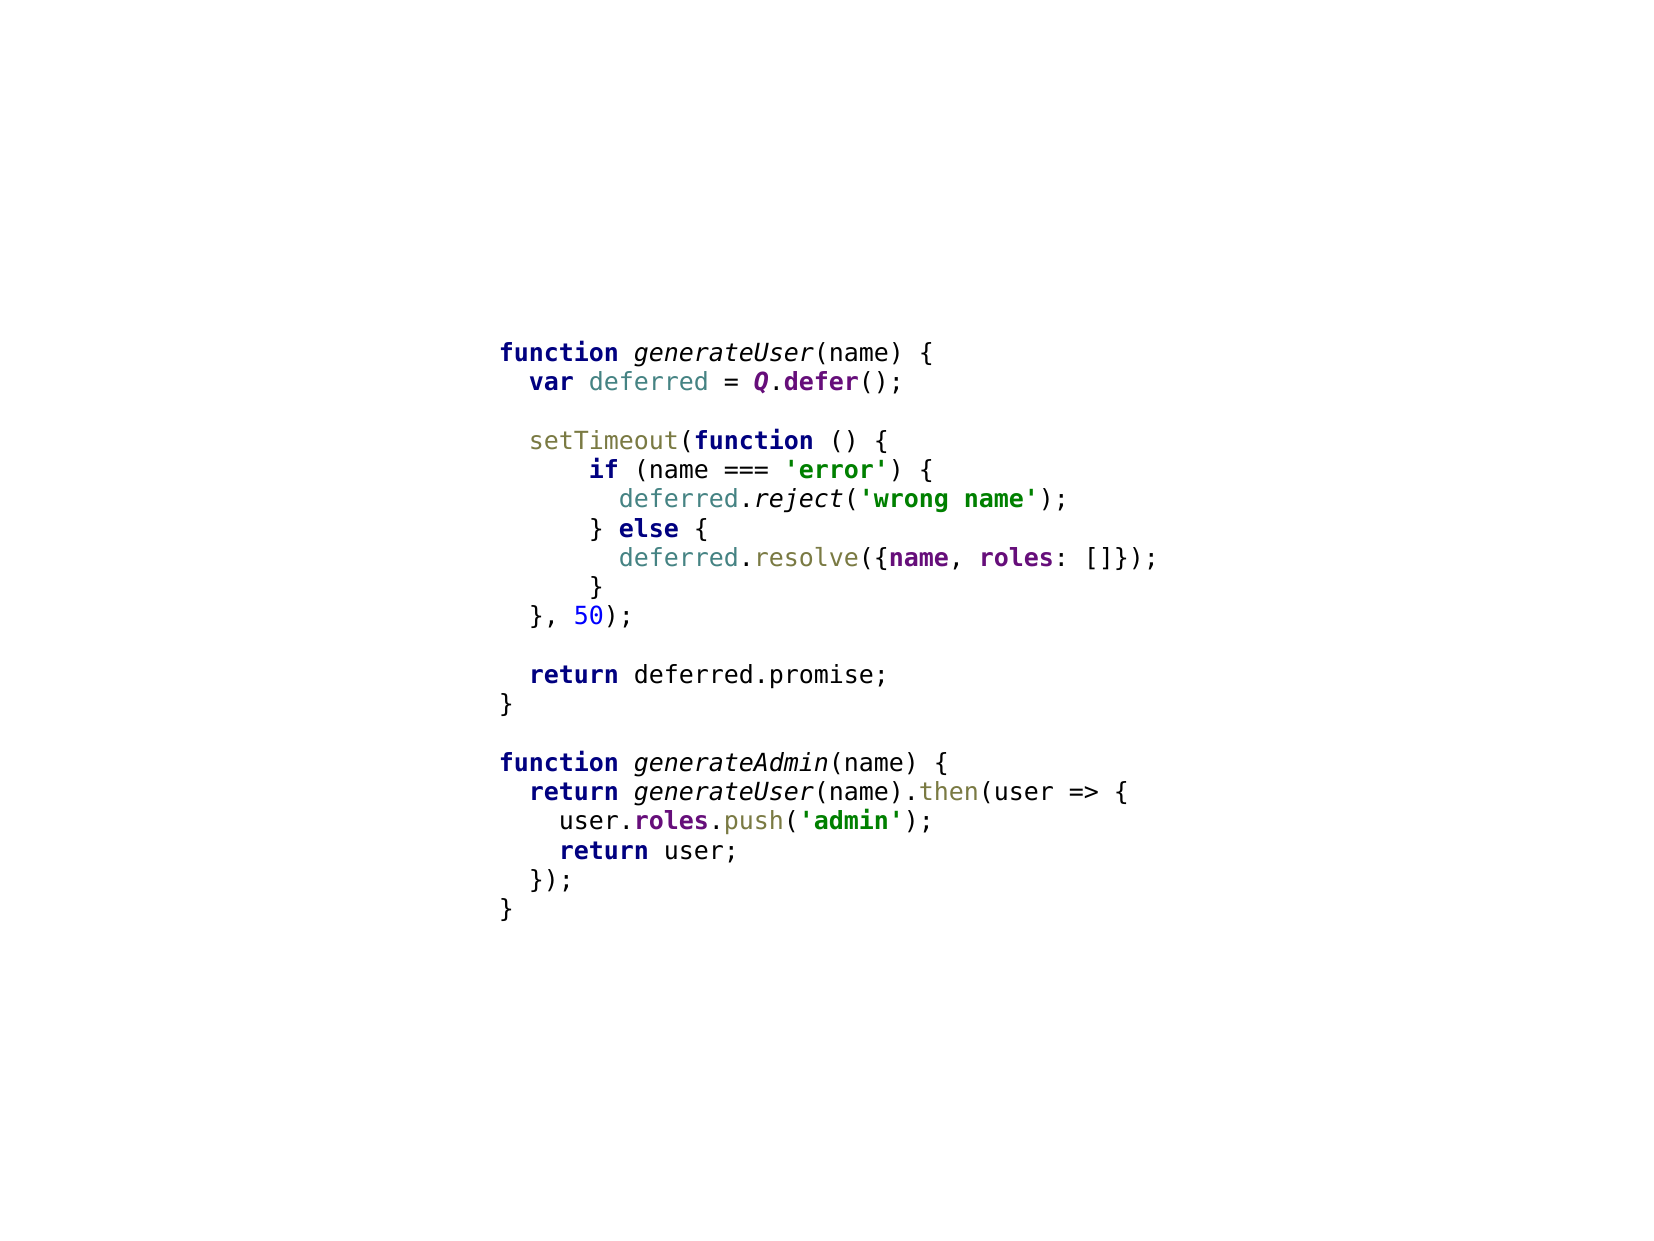

function generateUser(name) {
 var deferred = Q.defer();
 setTimeout(function () {
 if (name === 'error') {
 deferred.reject('wrong name');
 } else {
 deferred.resolve({name, roles: []});
 }
 }, 50);
 return deferred.promise;
}
function generateAdmin(name) {
 return generateUser(name).then(user => {
 user.roles.push('admin');
 return user;
 });
}